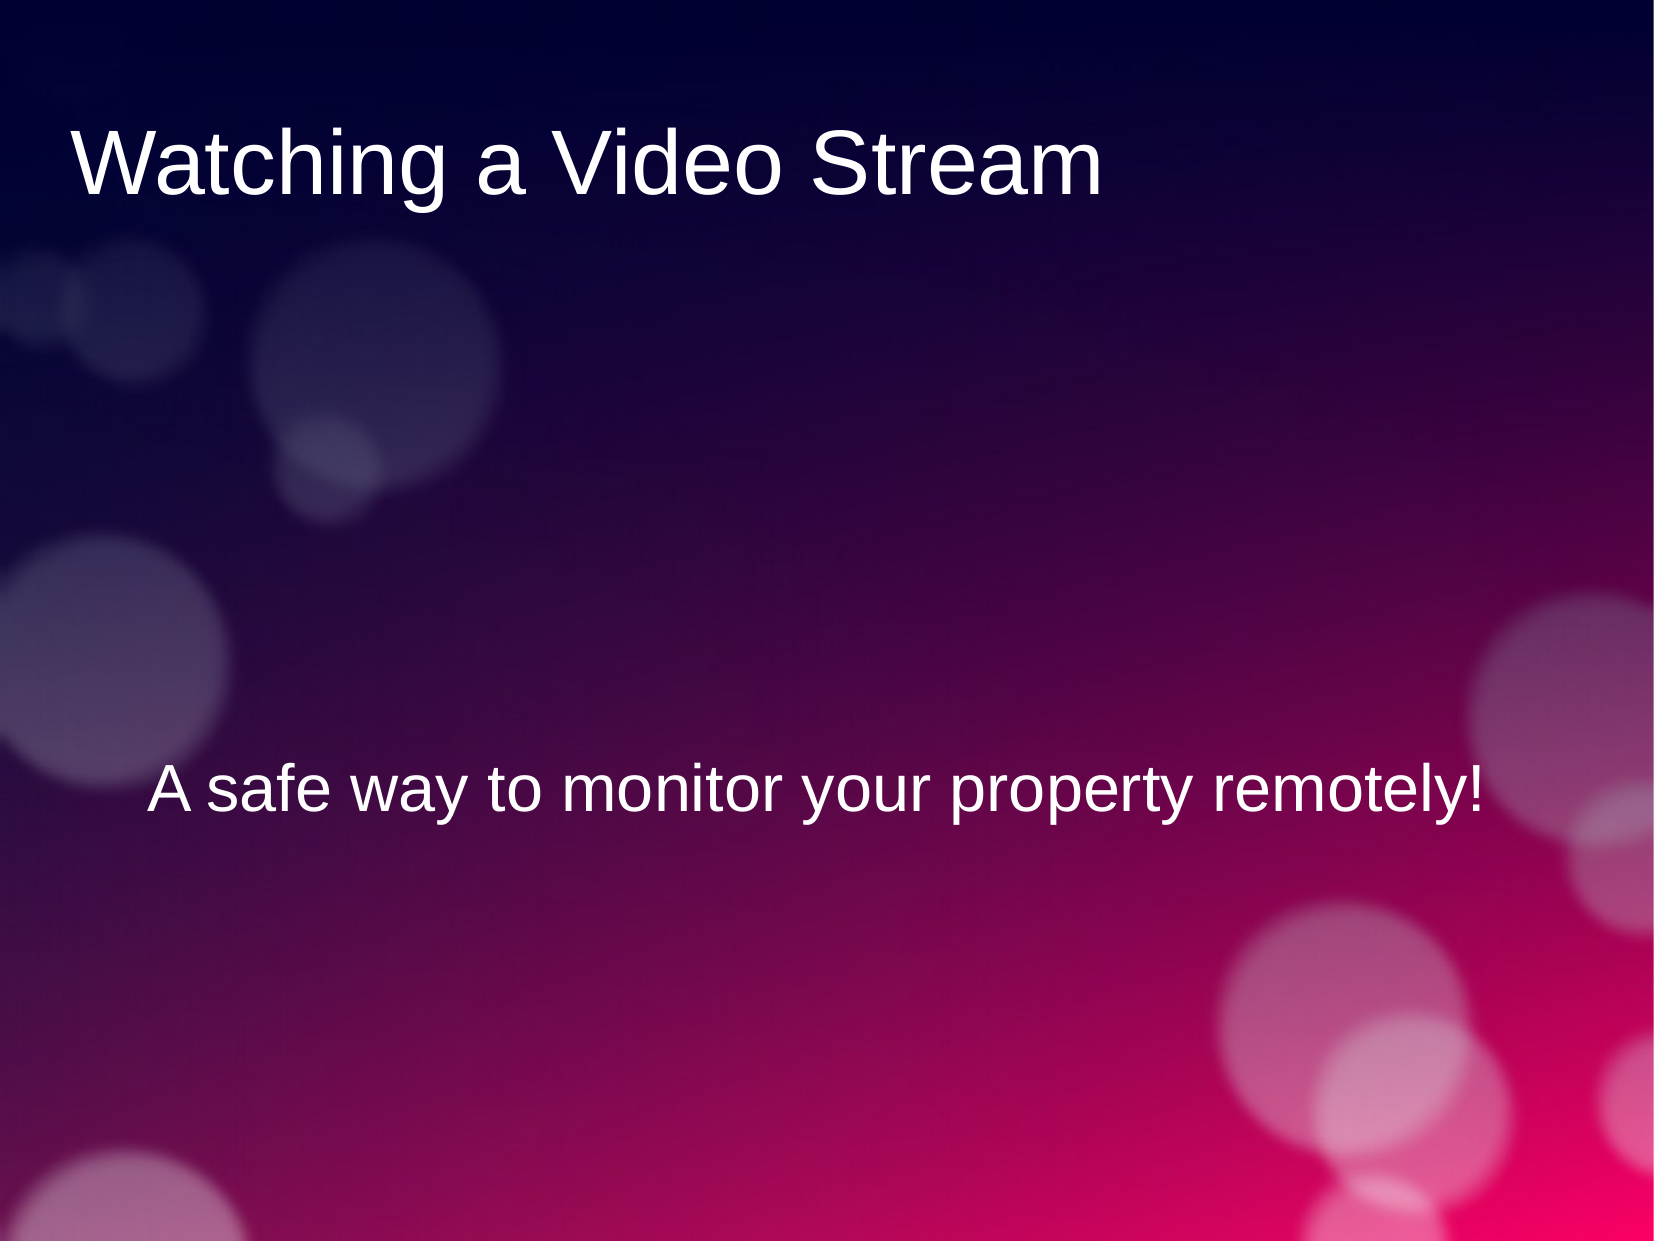

# Watching a Video Stream
A safe way to monitor your property remotely!